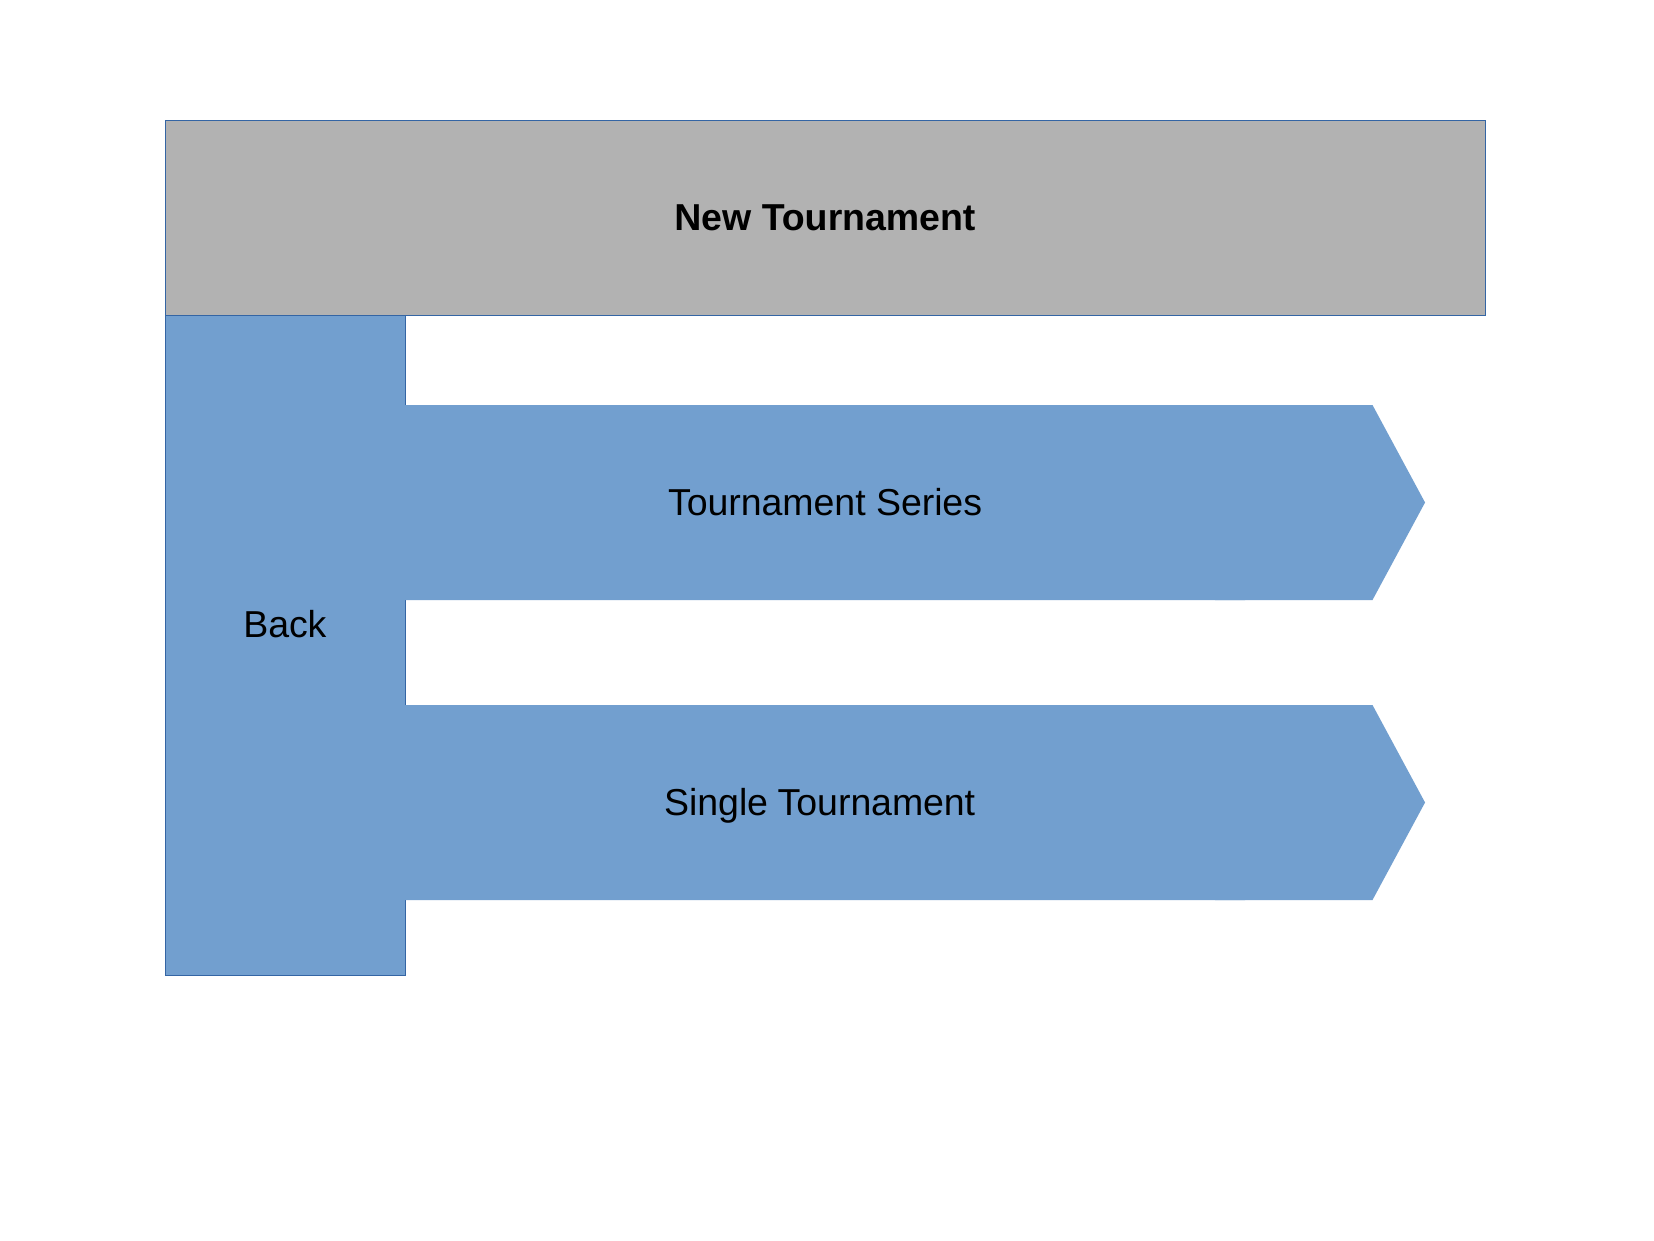

New Tournament
Back
Tournament Series
Single Tournament